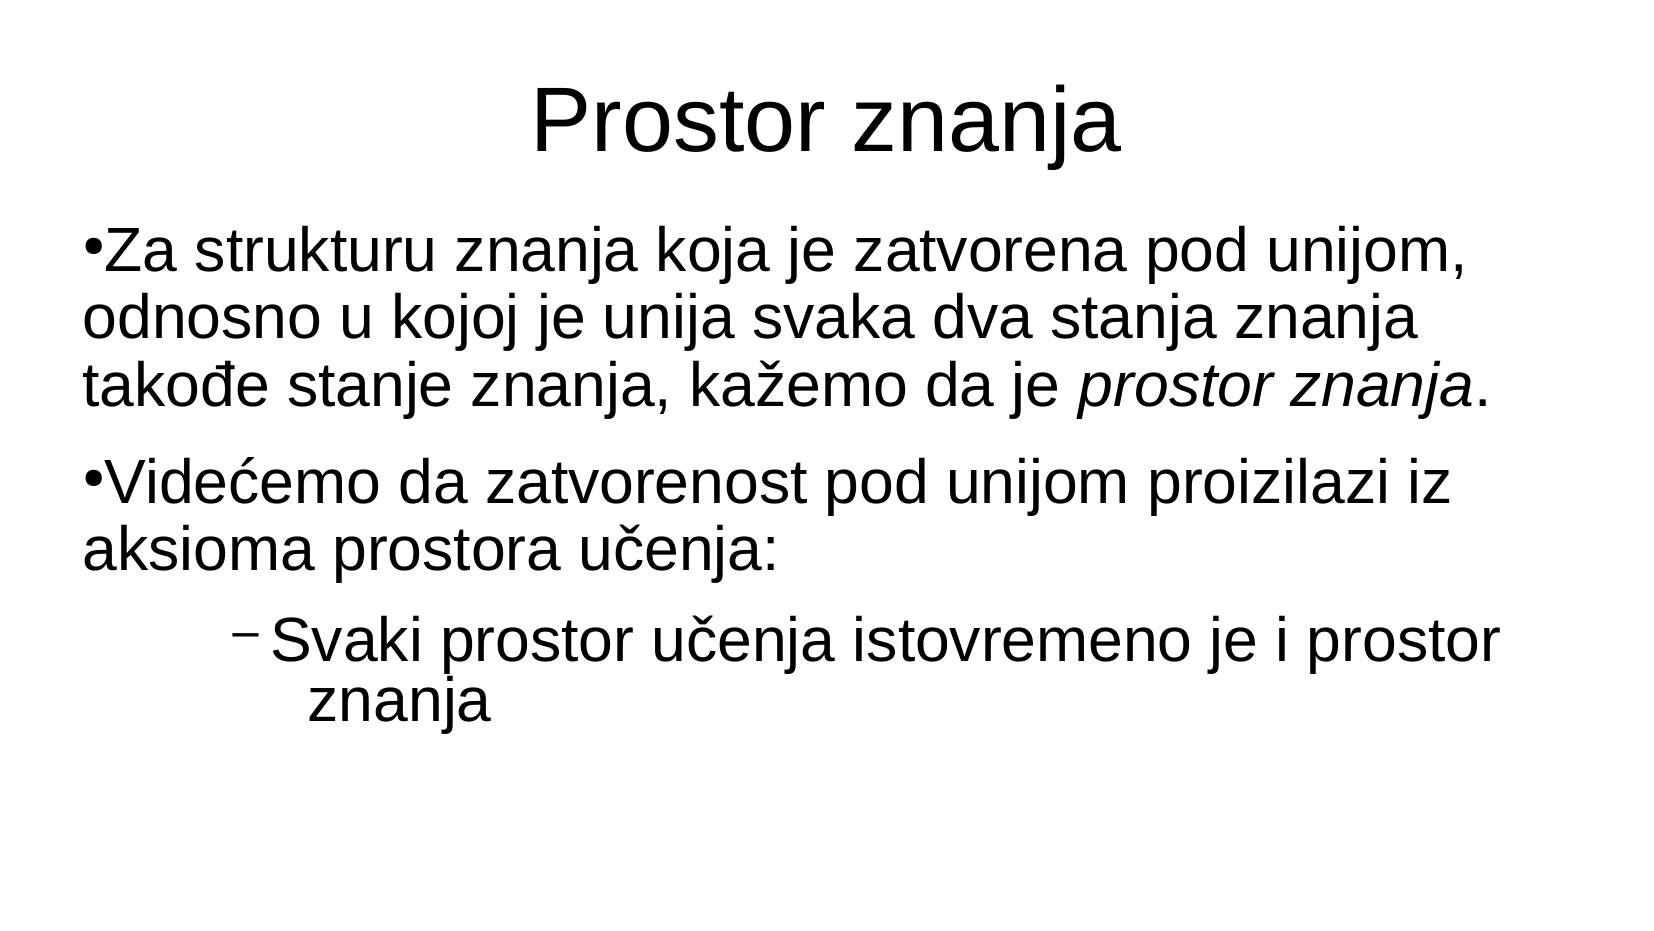

# Prostor znanja
Za strukturu znanja koja je zatvorena pod unijom, odnosno u kojoj je unija svaka dva stanja znanja takođe stanje znanja, kažemo da je prostor znanja.
Videćemo da zatvorenost pod unijom proizilazi iz aksioma prostora učenja:
Svaki prostor učenja istovremeno je i prostor znanja